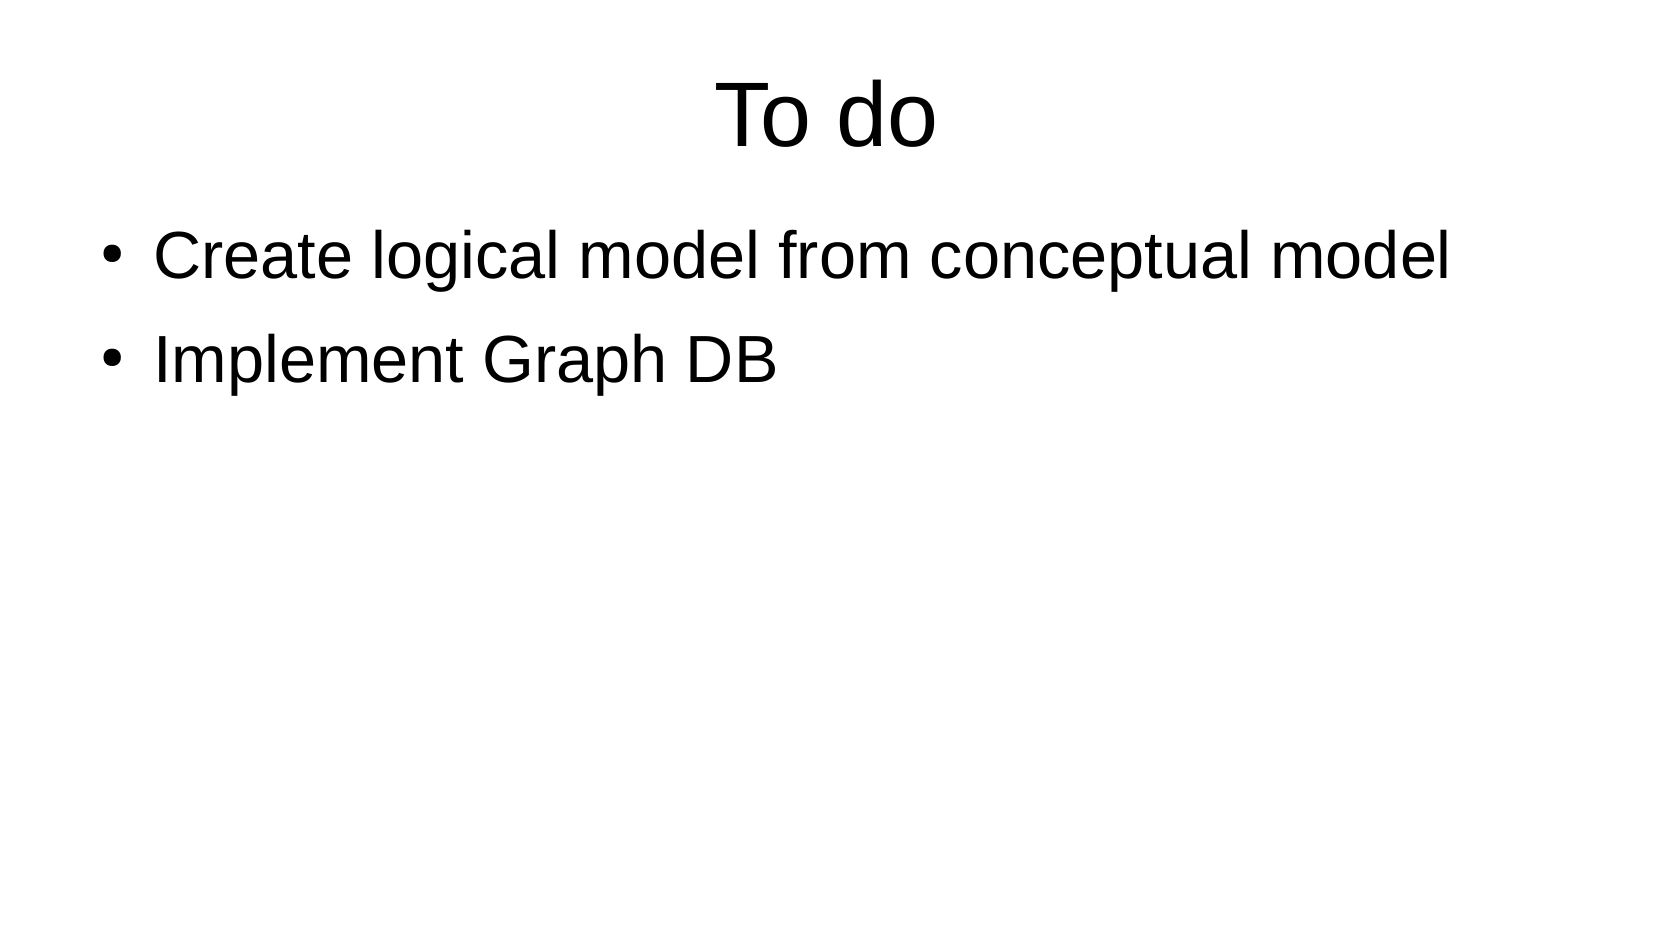

# To do
Create logical model from conceptual model
Implement Graph DB